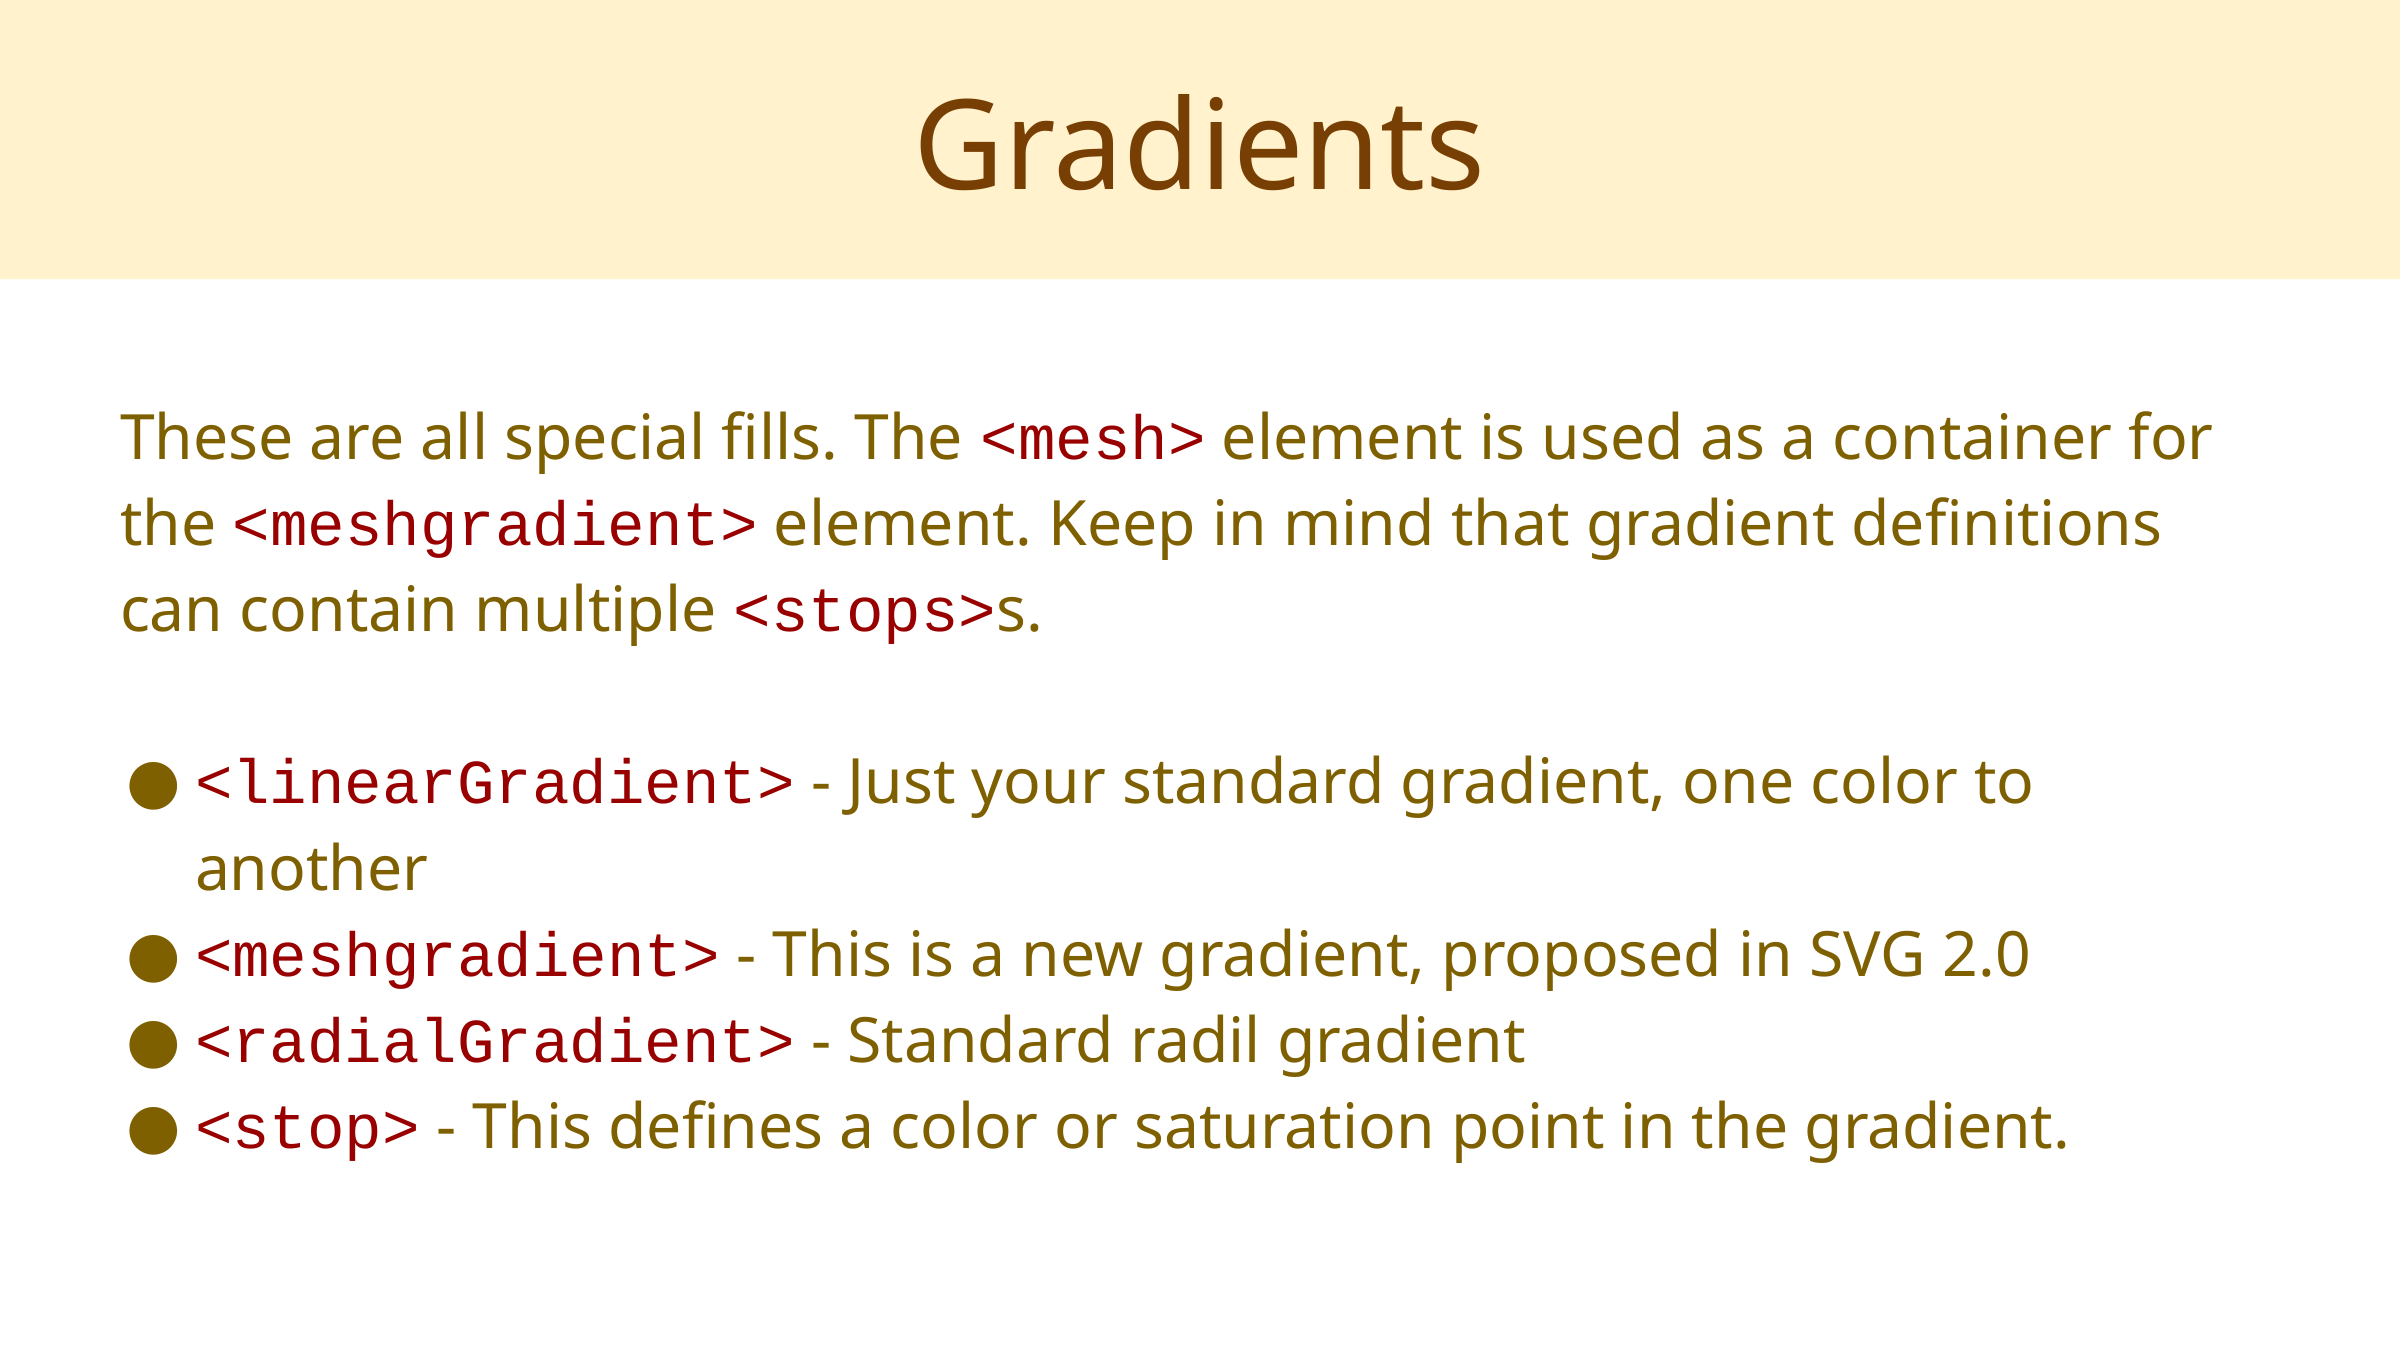

Gradients
These are all special fills. The <mesh> element is used as a container for the <meshgradient> element. Keep in mind that gradient definitions can contain multiple <stops>s.
<linearGradient> - Just your standard gradient, one color to another
<meshgradient> - This is a new gradient, proposed in SVG 2.0
<radialGradient> - Standard radil gradient
<stop> - This defines a color or saturation point in the gradient.